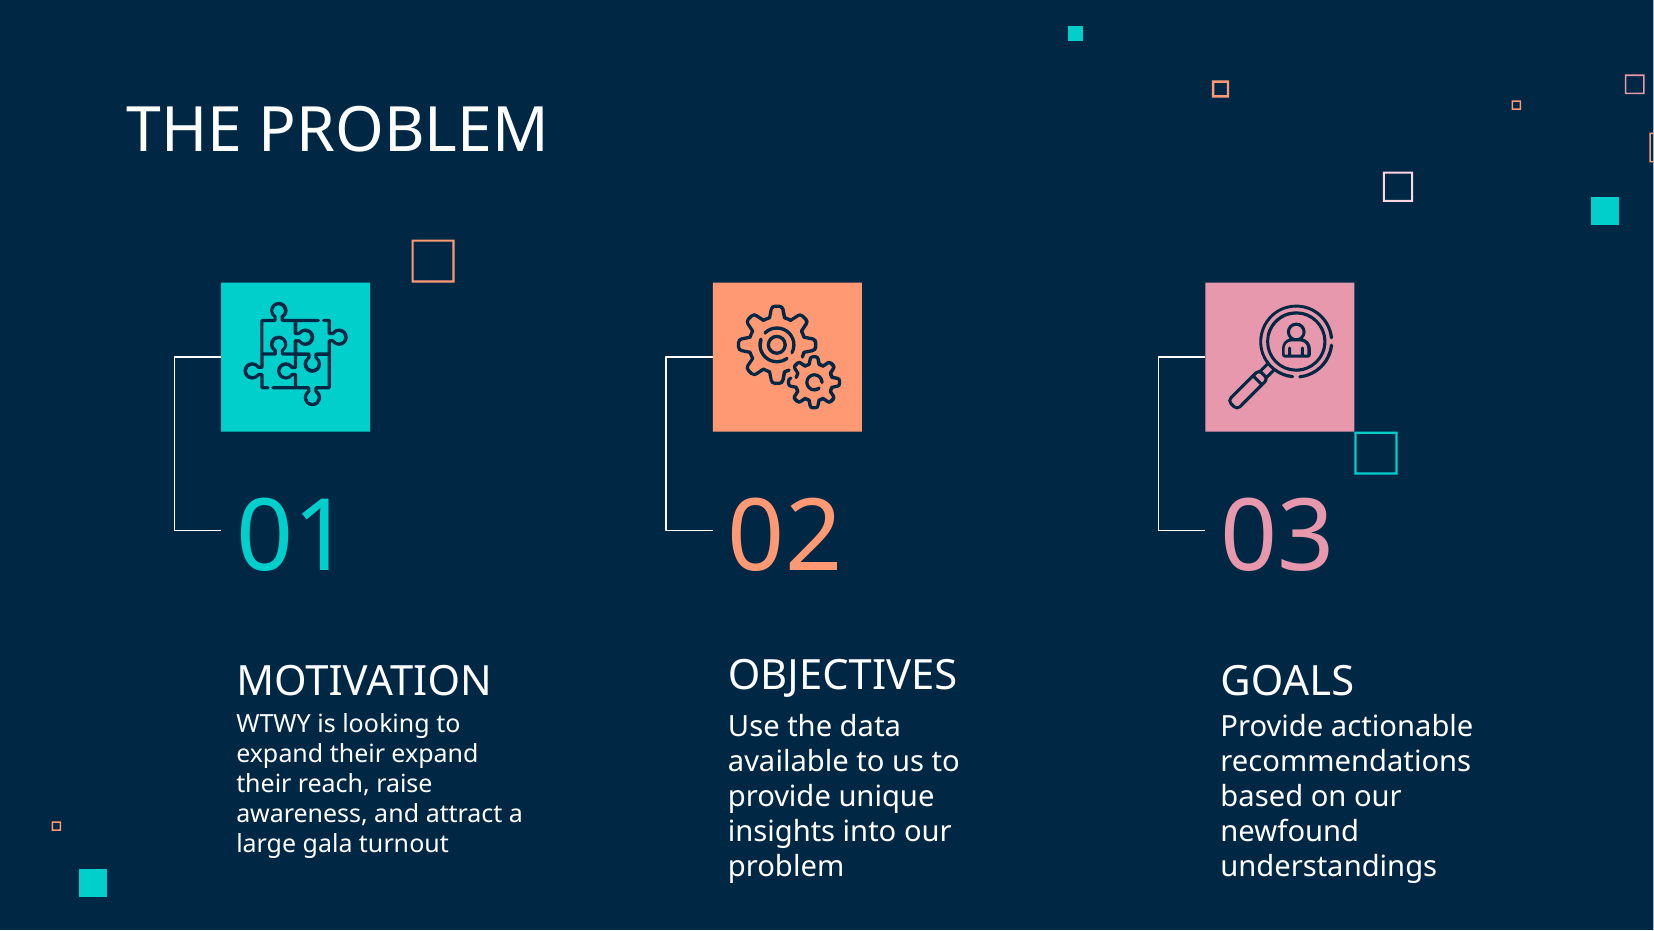

THE PROBLEM
01
02
03
OBJECTIVES
MOTIVATION
# GOALS
WTWY is looking to expand their expand their reach, raise awareness, and attract a large gala turnout
Use the data available to us to provide unique insights into our problem
Provide actionable recommendations based on our newfound understandings